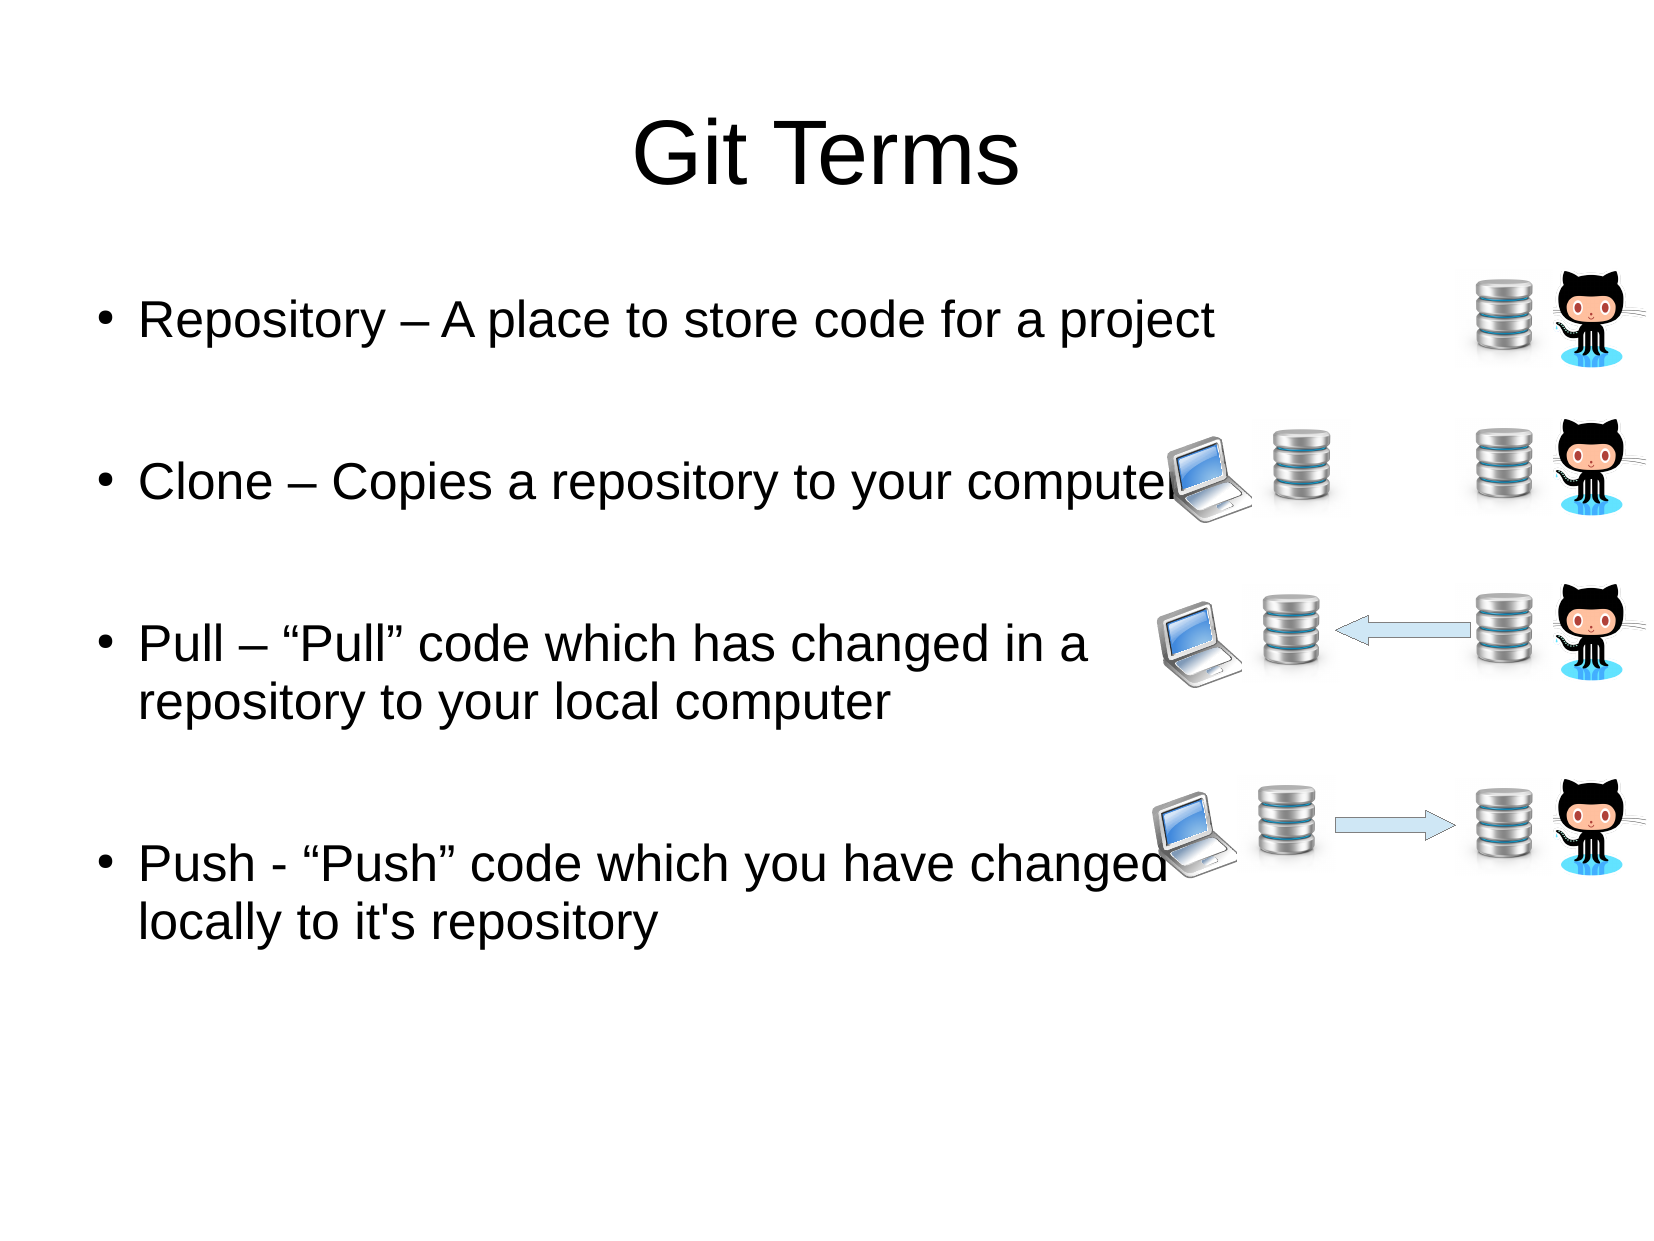

# Git Terms
Repository – A place to store code for a project
Clone – Copies a repository to your computer
Pull – “Pull” code which has changed in a repository to your local computer
Push - “Push” code which you have changed locally to it's repository